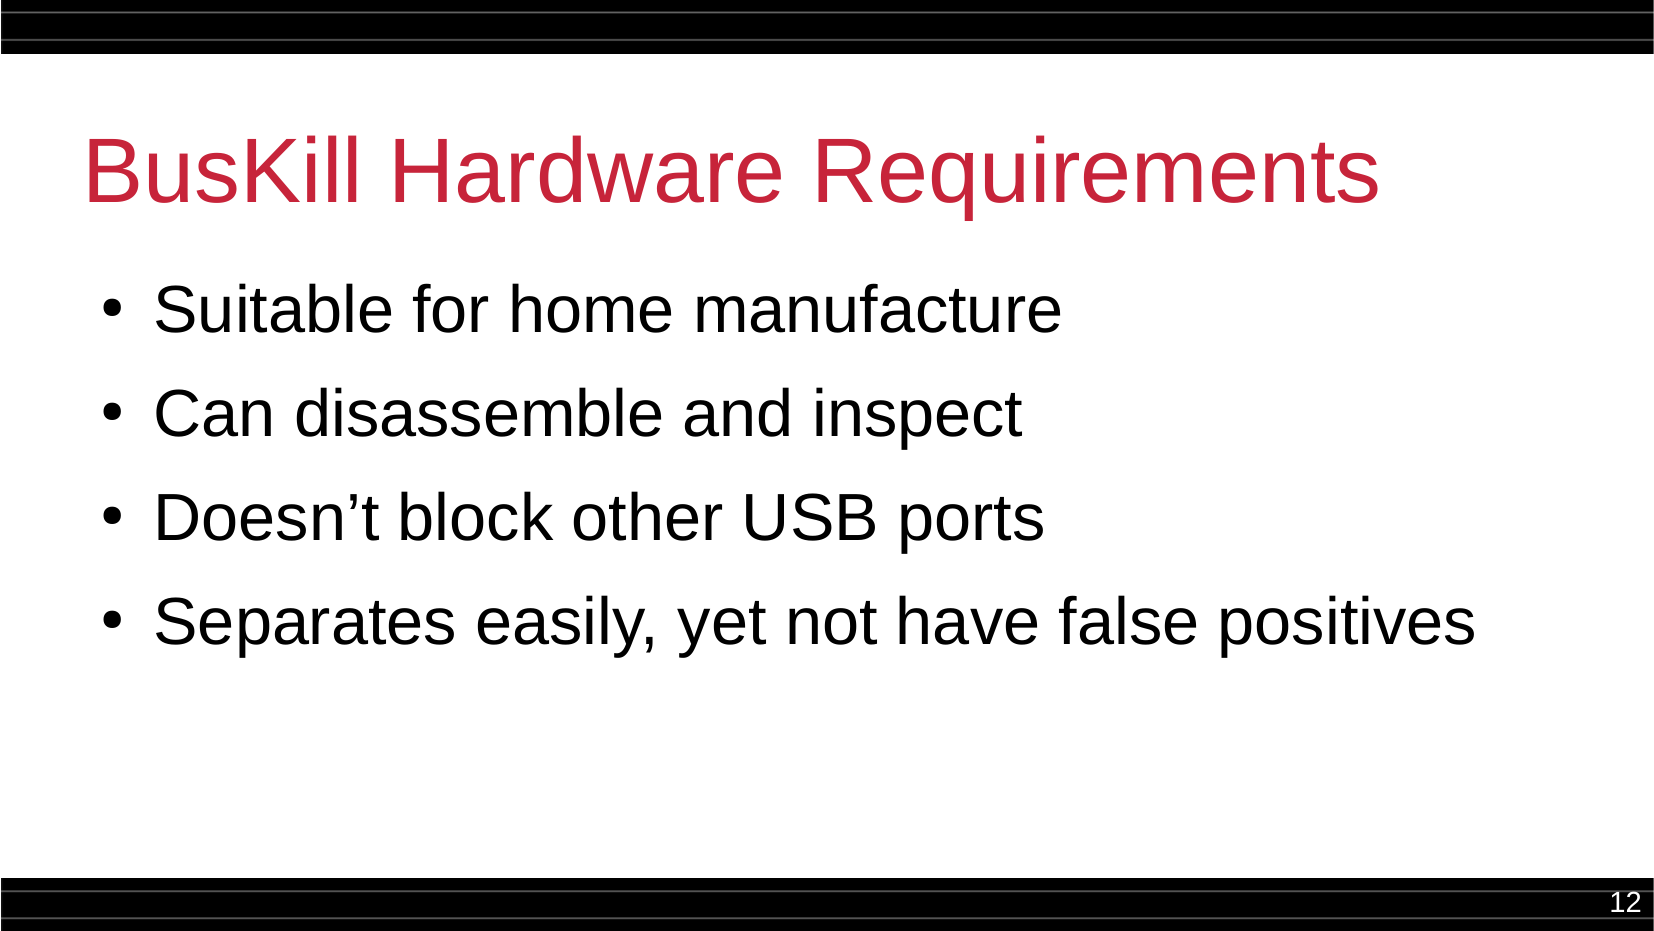

# BusKill Hardware Requirements
Suitable for home manufacture
Can disassemble and inspect
Doesn’t block other USB ports
Separates easily, yet not have false positives